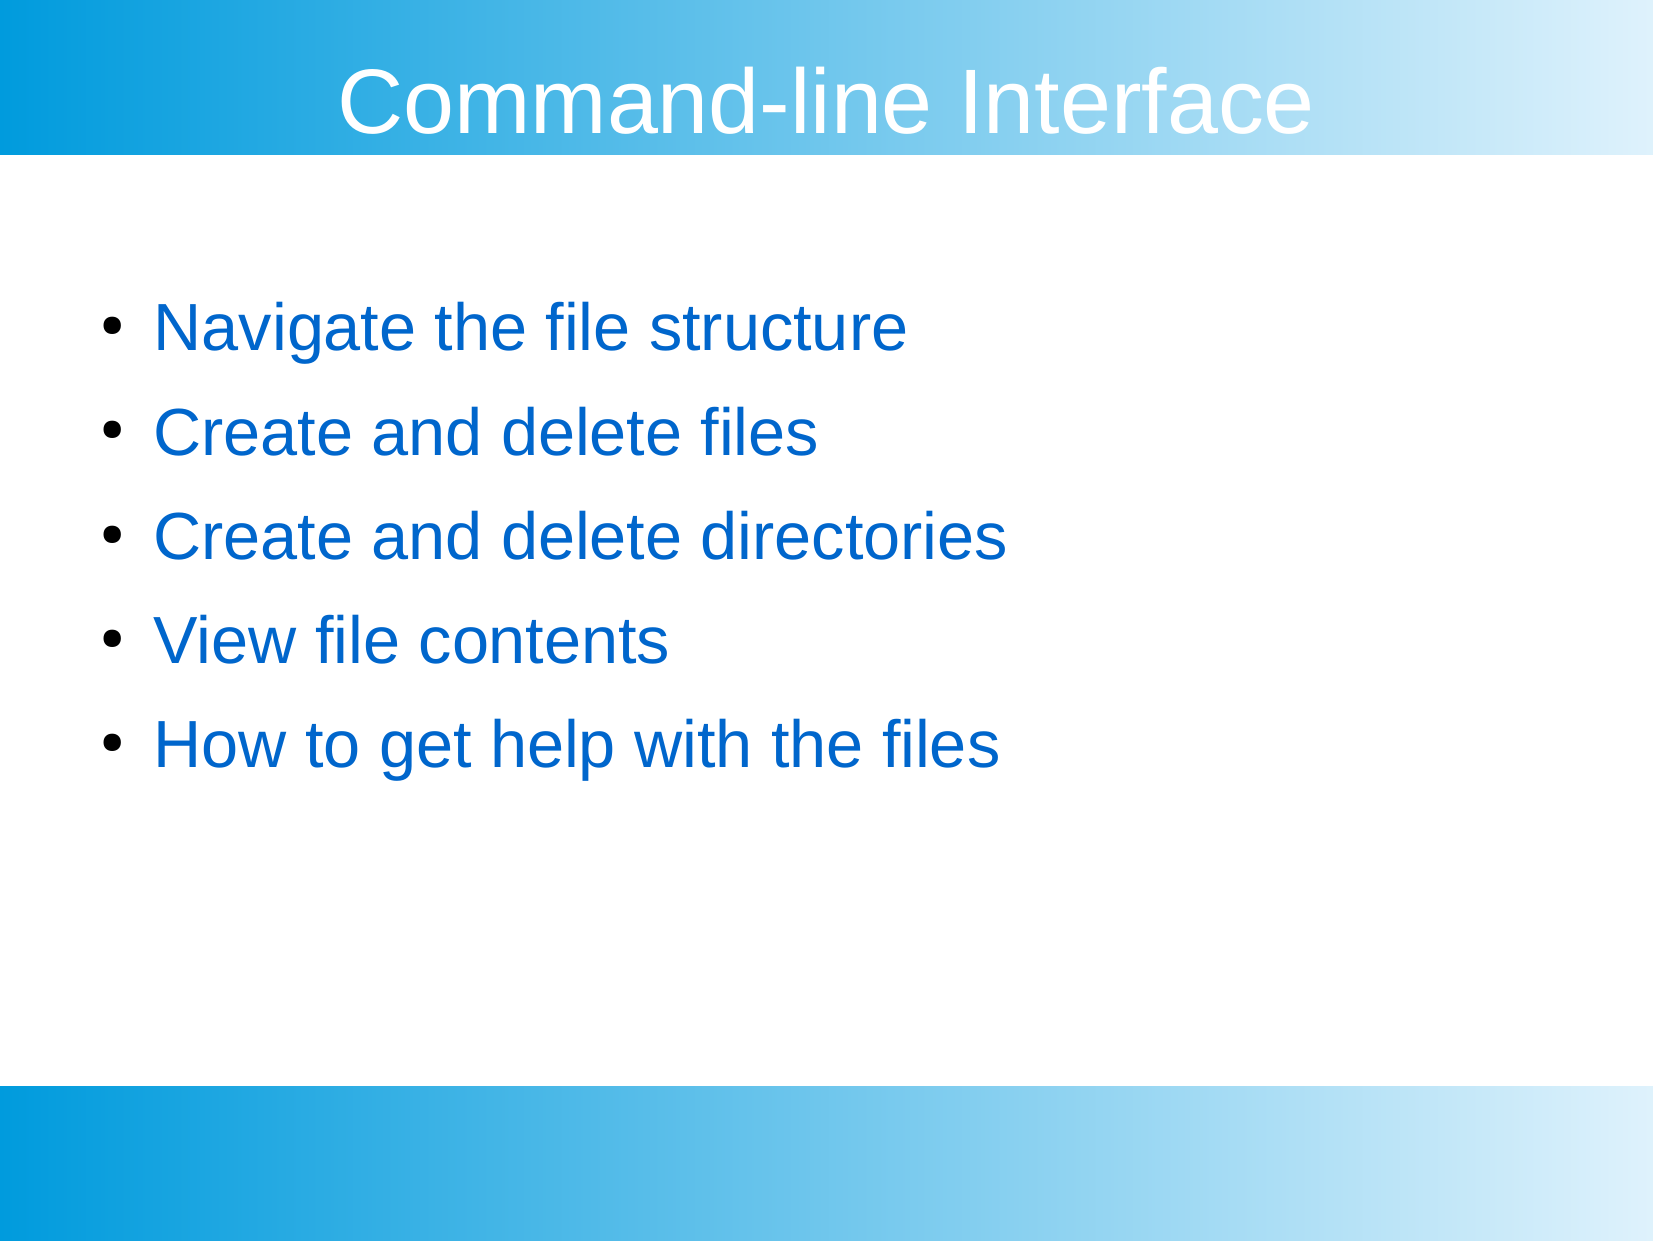

# Command-line Interface
Navigate the file structure
Create and delete files
Create and delete directories
View file contents
How to get help with the files